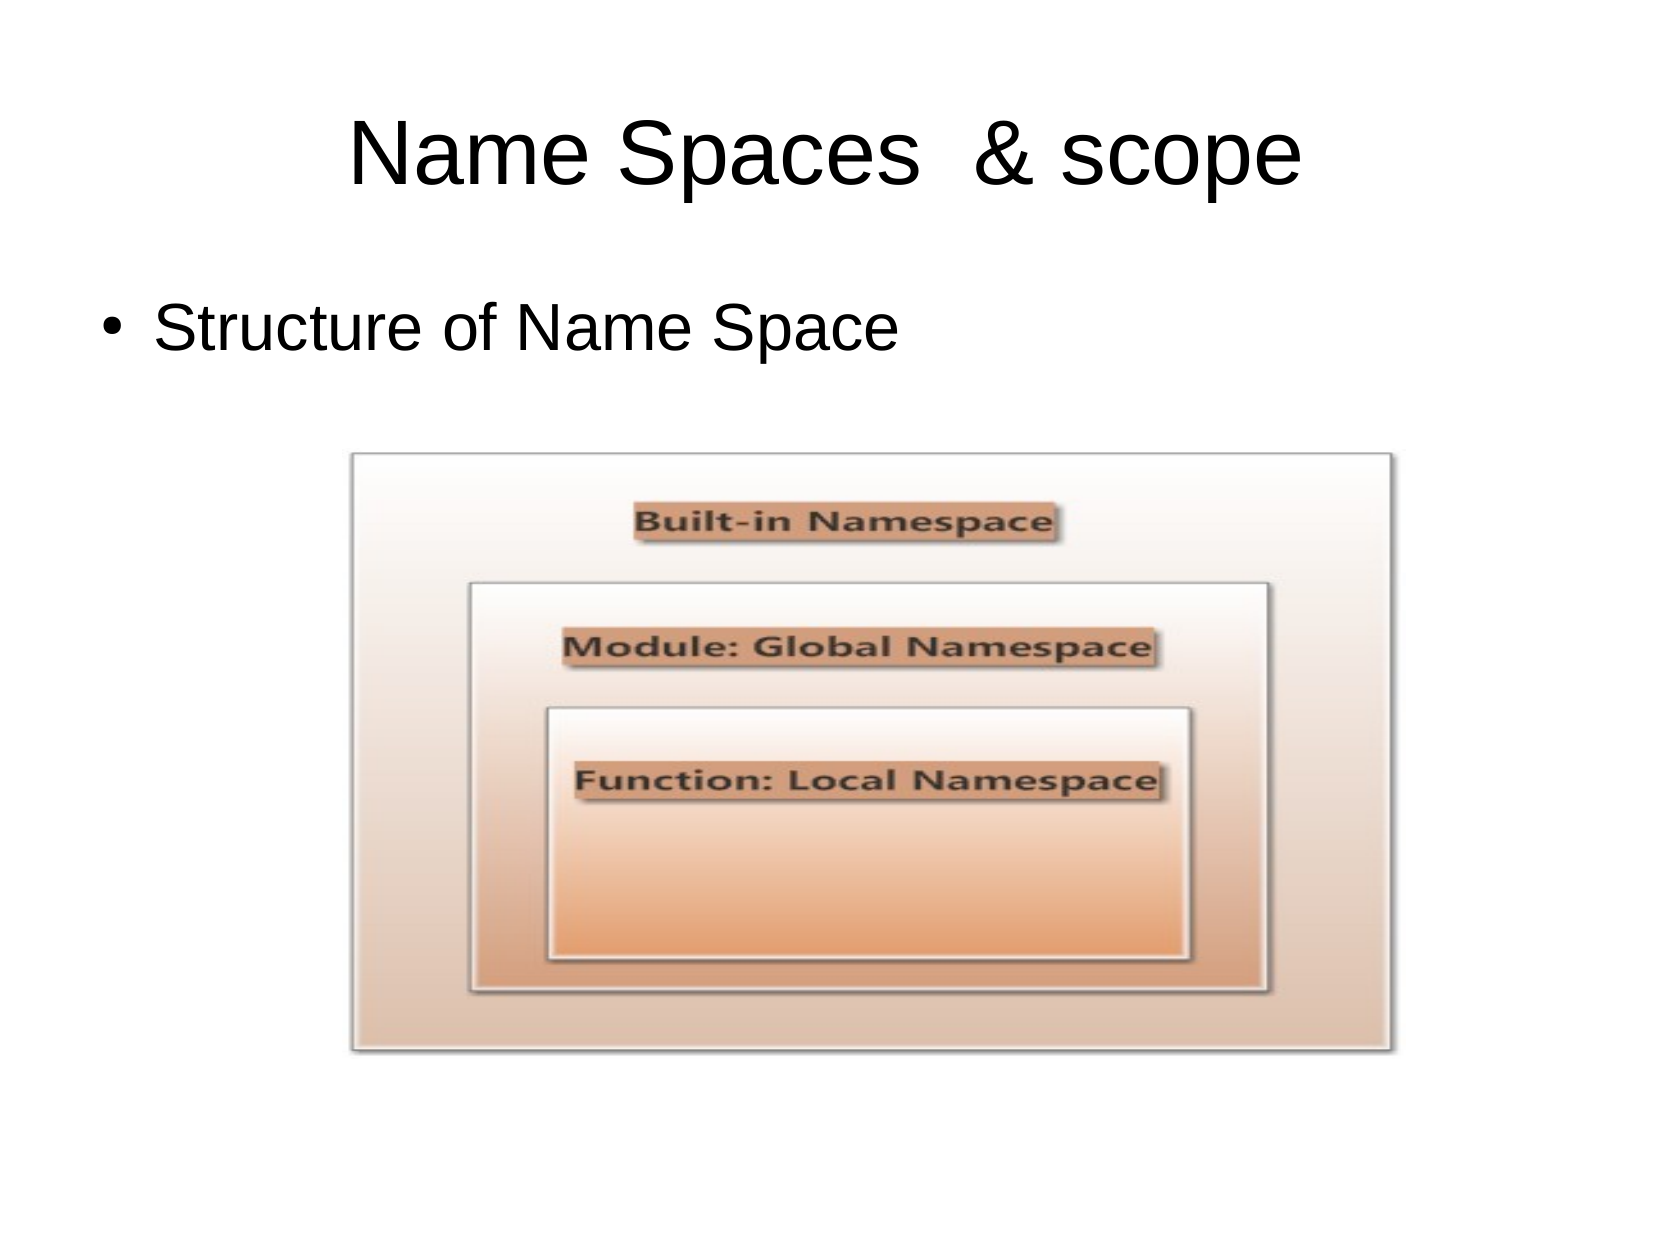

# Name Spaces & scope
Structure of Name Space